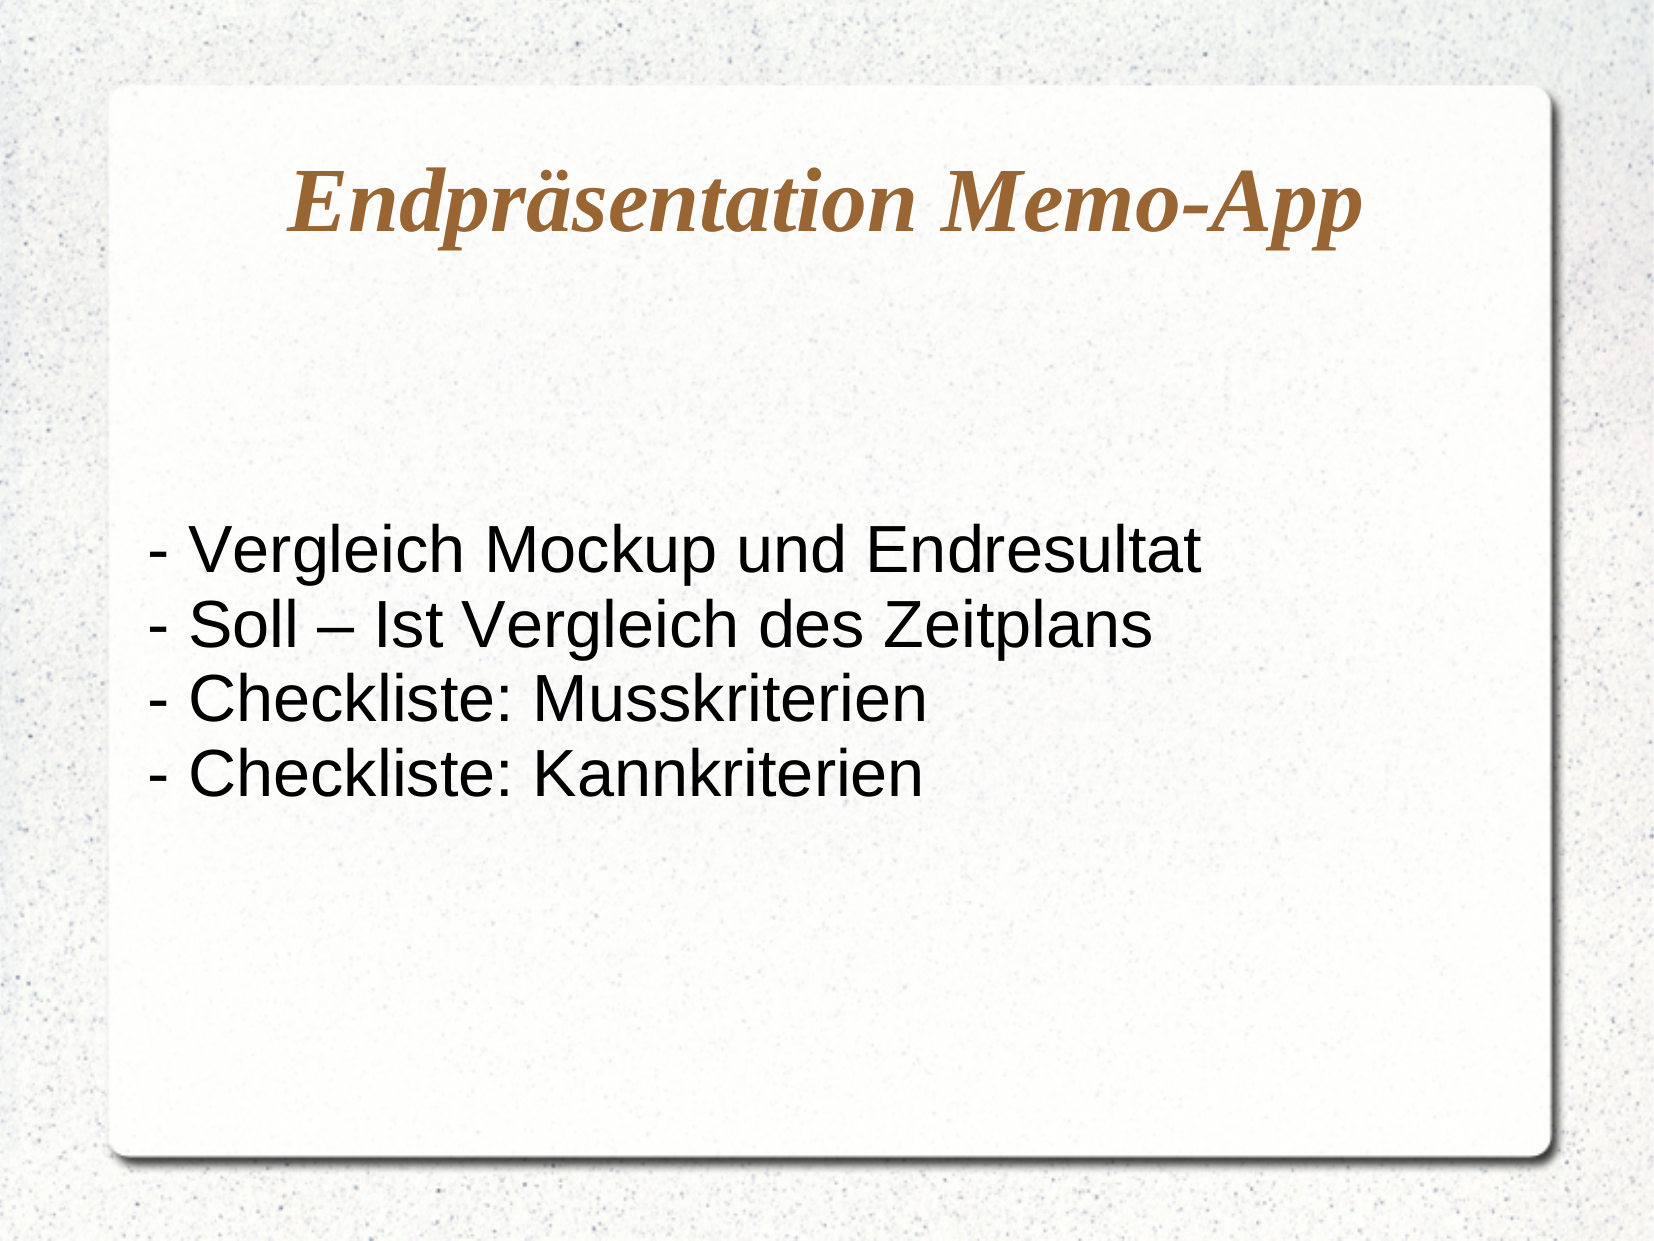

# Endpräsentation Memo-App
- Vergleich Mockup und Endresultat
- Soll – Ist Vergleich des Zeitplans
- Checkliste: Musskriterien
- Checkliste: Kannkriterien